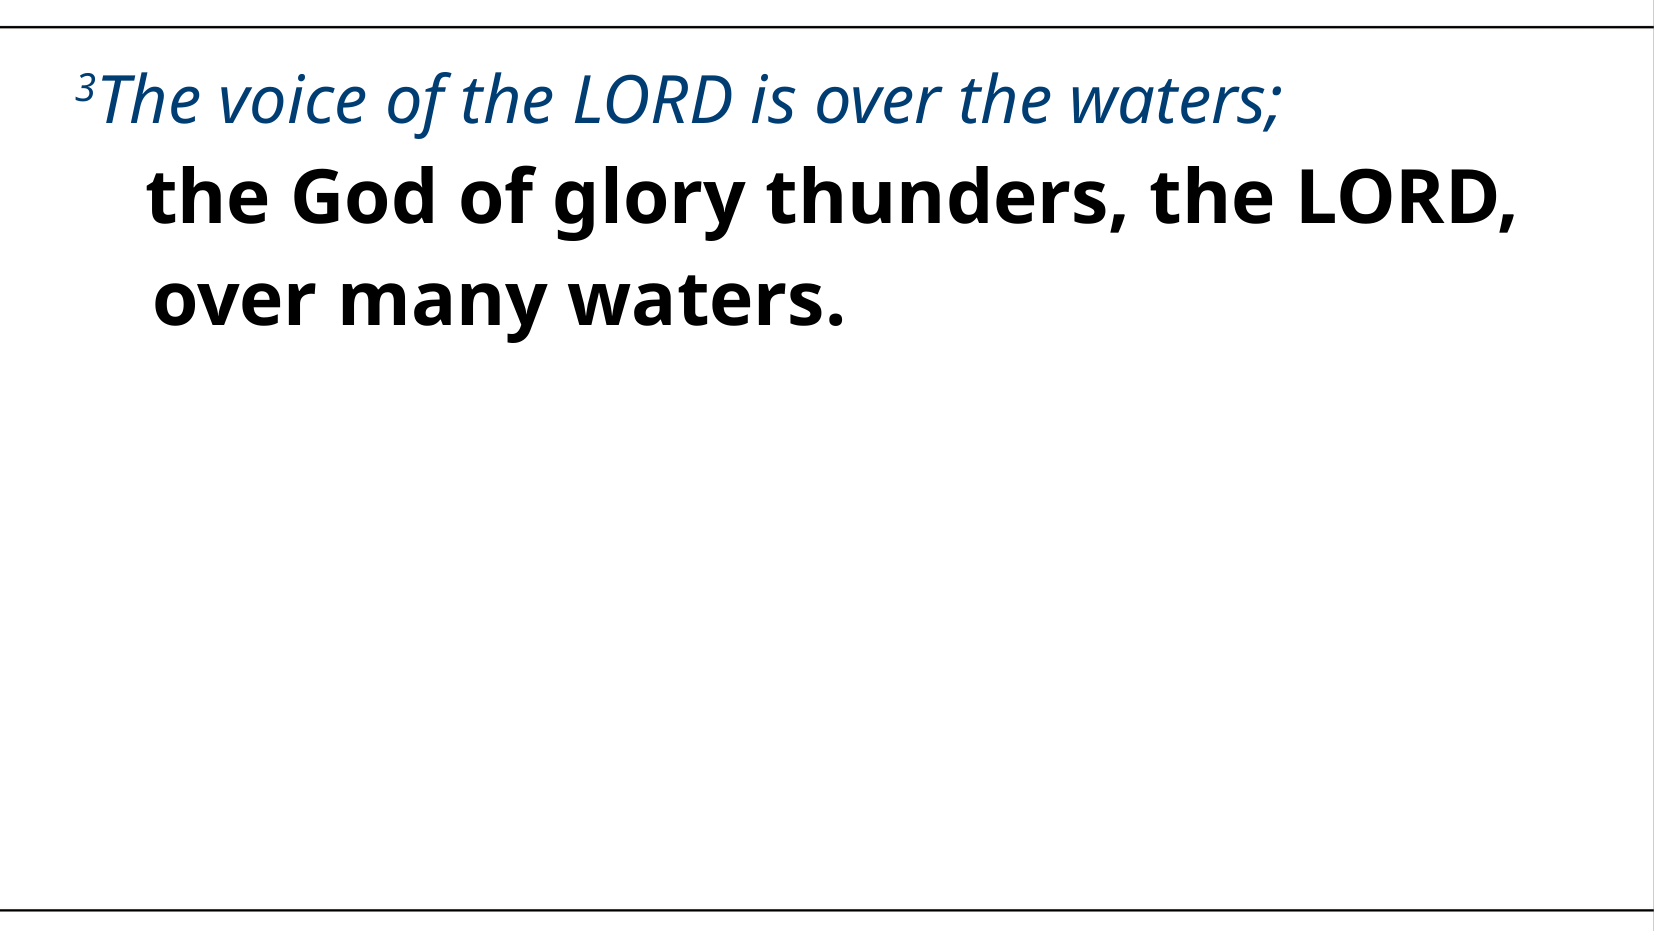

3The voice of the LORD is over the waters;
 the God of glory thunders, the LORD,
 over many waters.